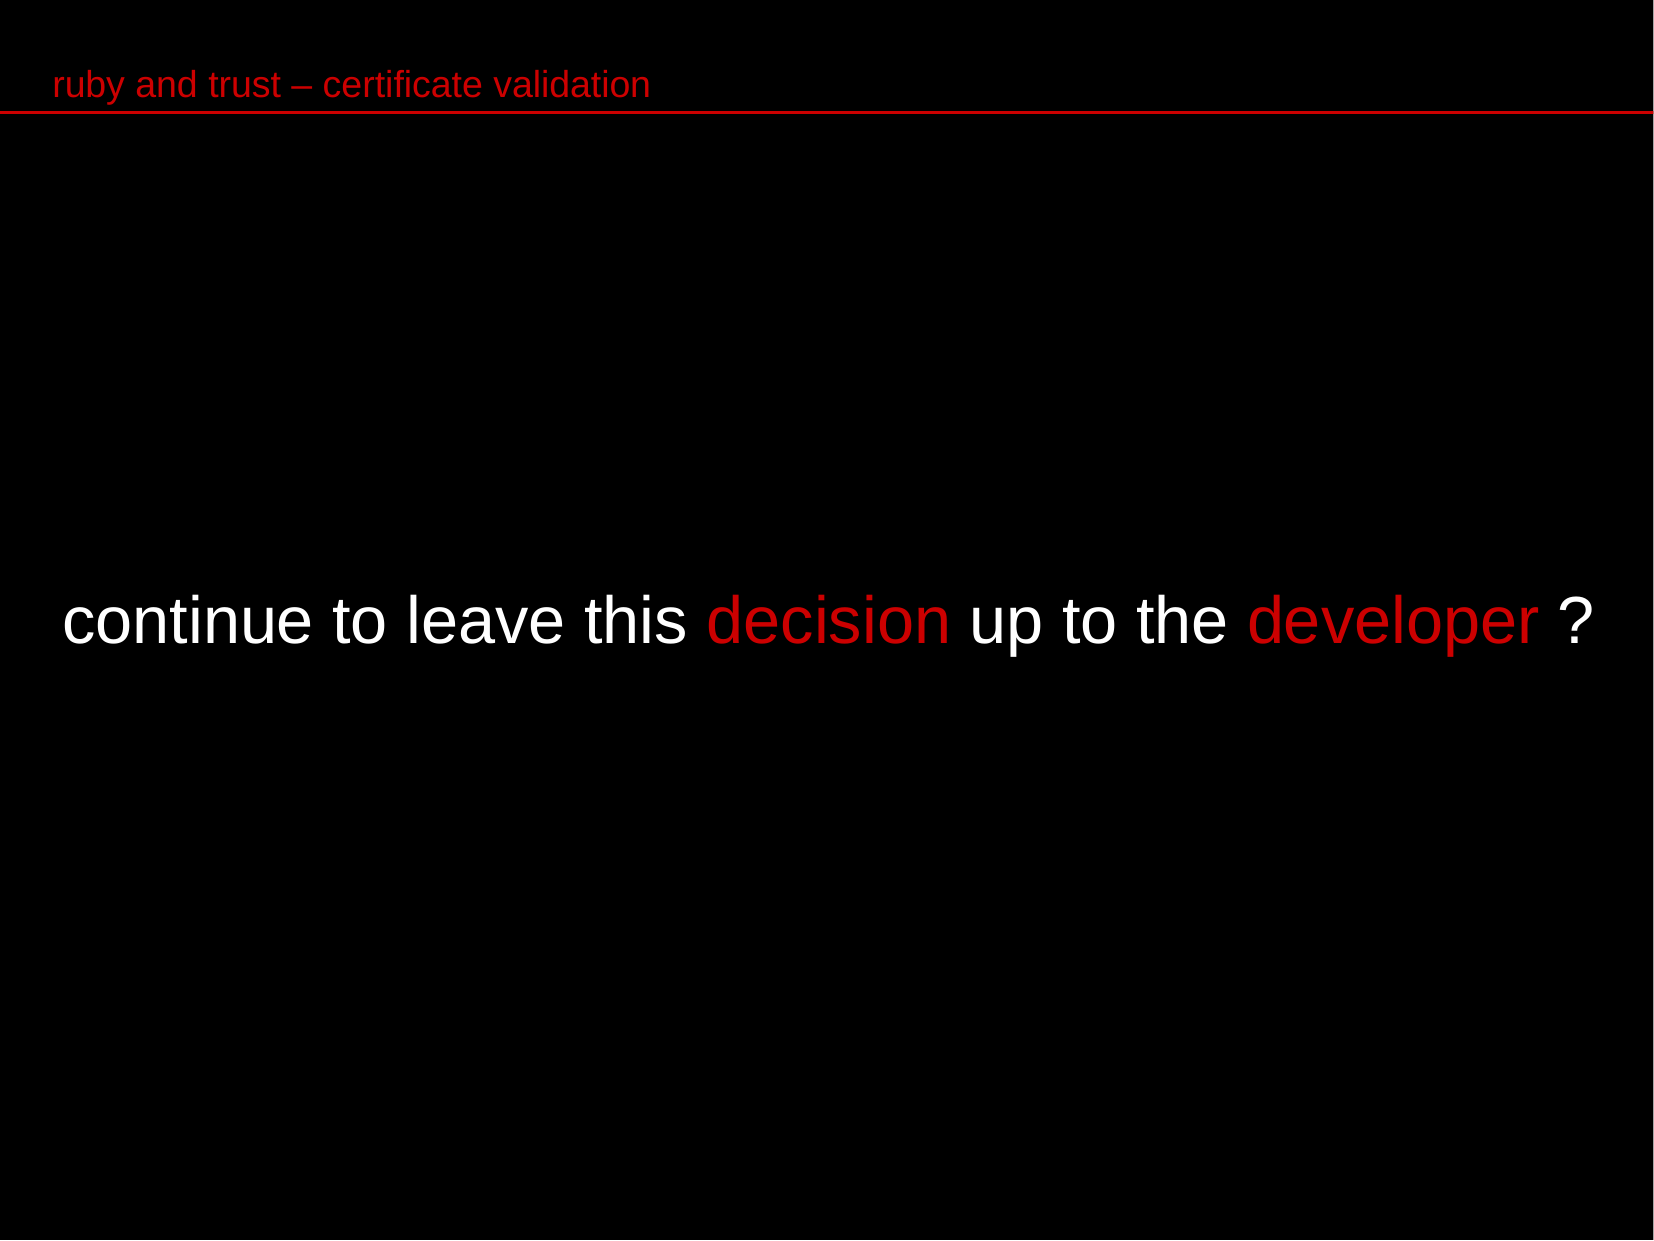

# continue to leave this decision up to the developer ?
ruby and trust – certificate validation